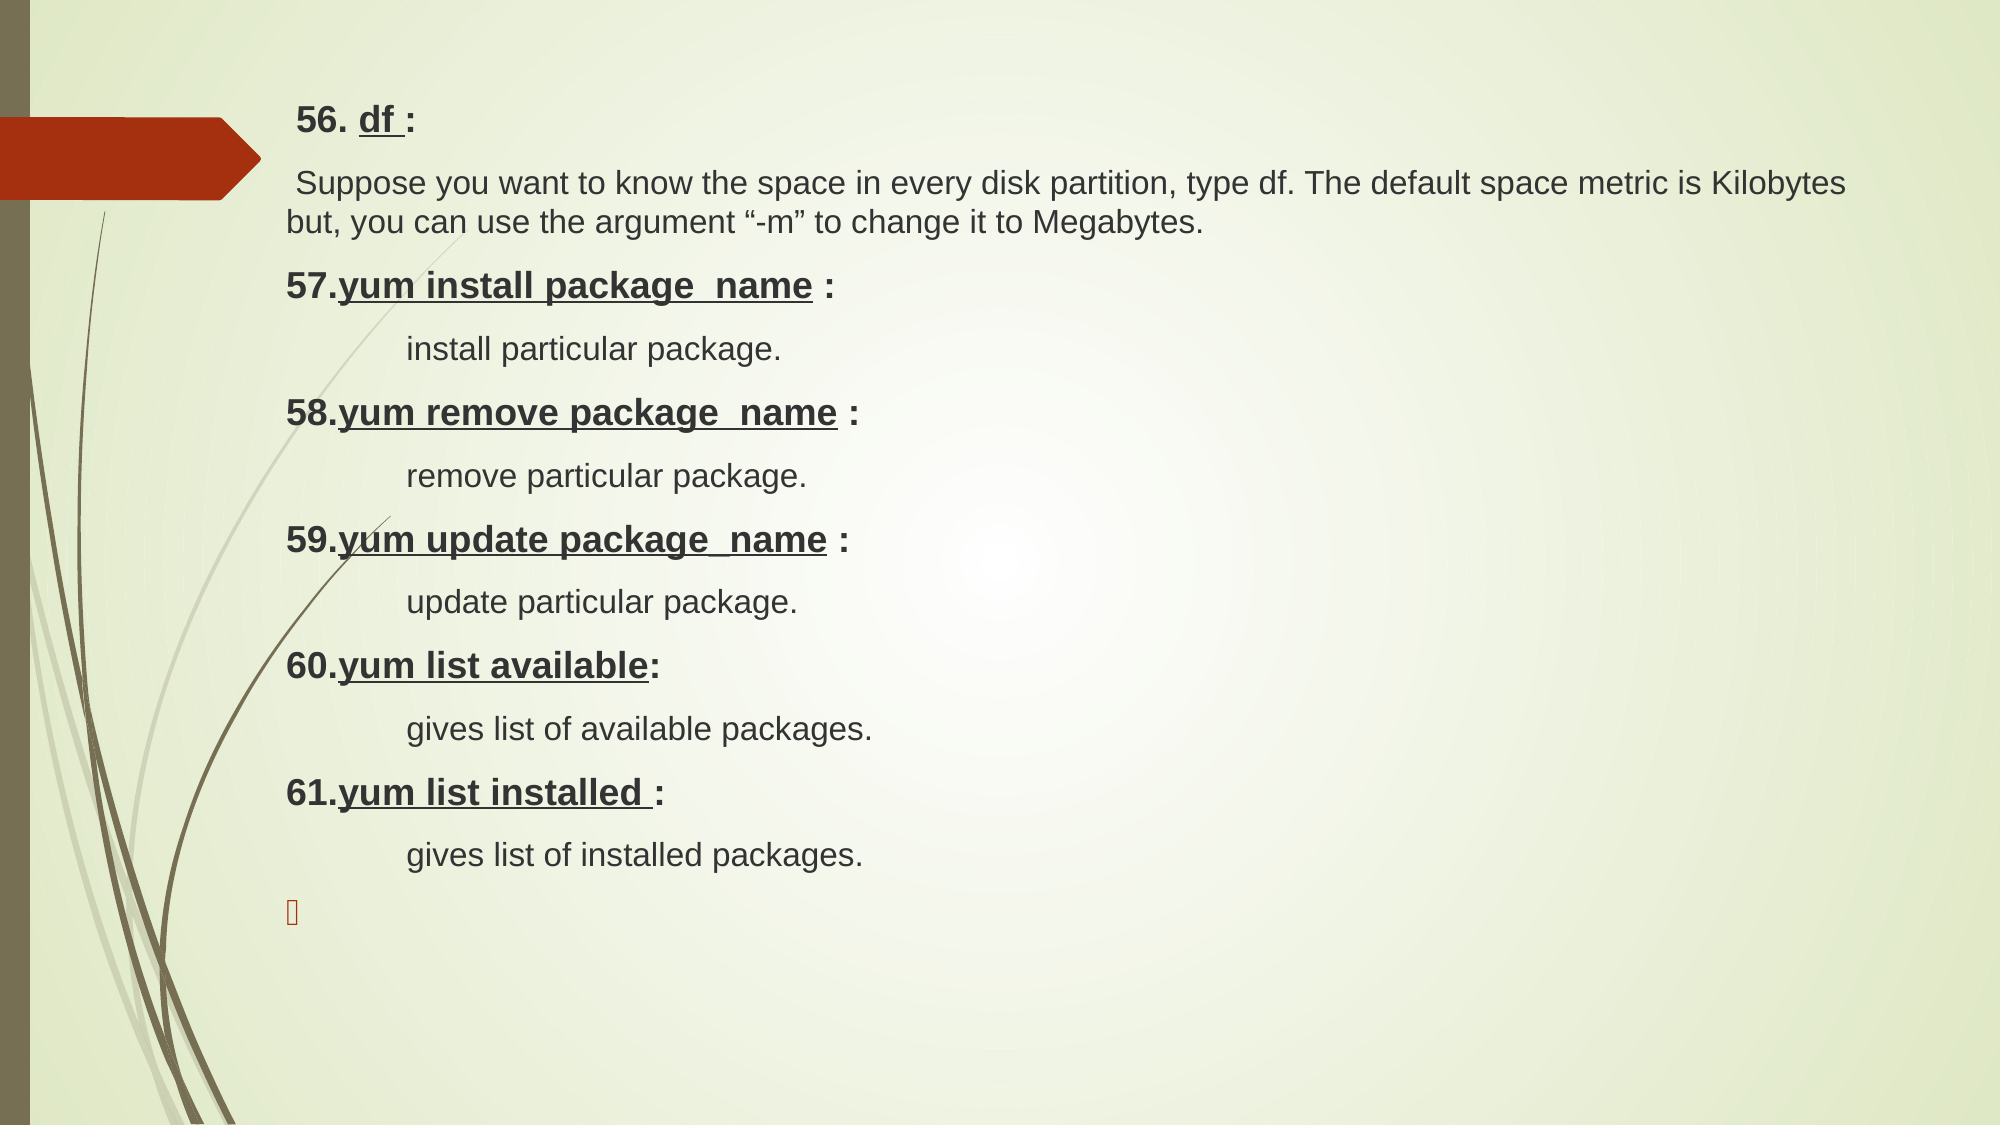

# 56. df :
 Suppose you want to know the space in every disk partition, type df. The default space metric is Kilobytes but, you can use the argument “-m” to change it to Megabytes.
57.yum install package_name :
 install particular package.
58.yum remove package_name :
 remove particular package.
59.yum update package_name :
 update particular package.
60.yum list available:
 gives list of available packages.
61.yum list installed :
 gives list of installed packages.